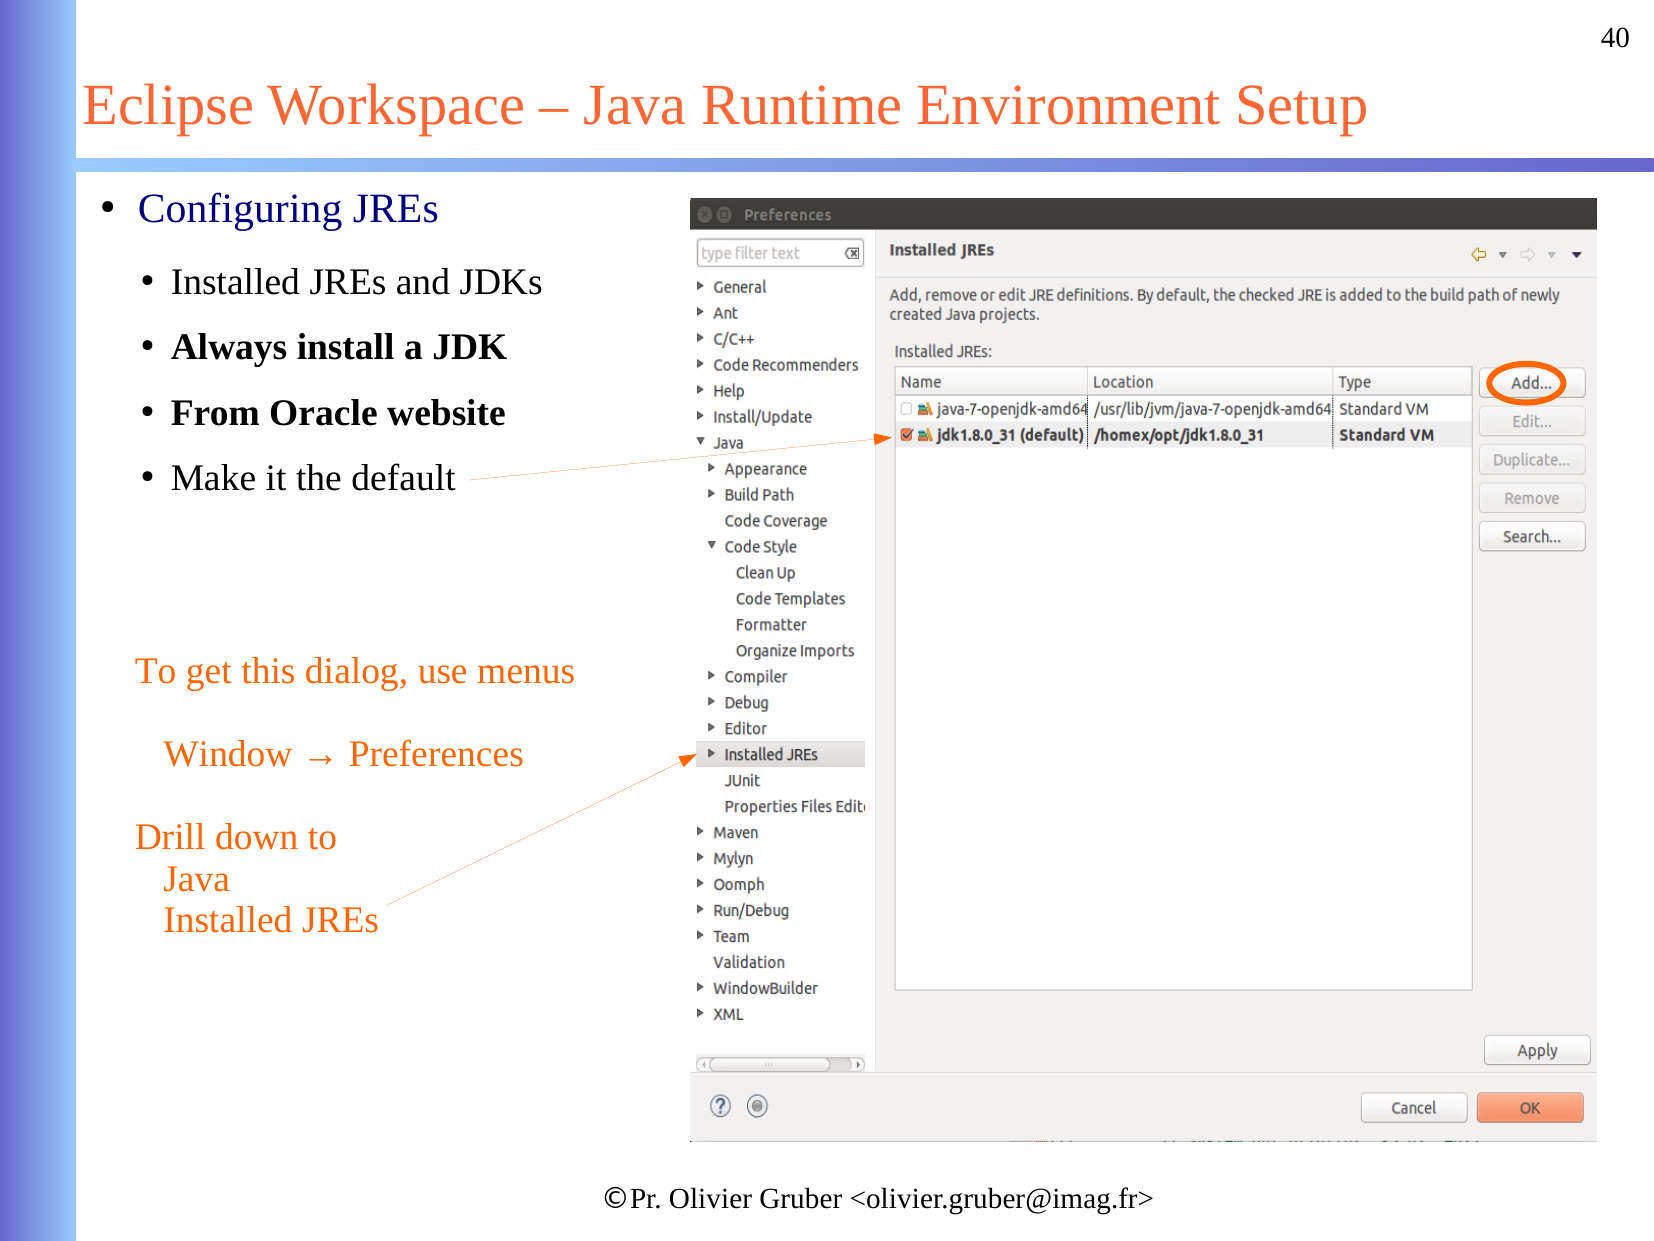

40
# Eclipse Workspace – Java Runtime Environment Setup
Configuring JREs
Installed JREs and JDKs
Always install a JDK
From Oracle website
Make it the default
To get this dialog, use menus
 Window → Preferences
Drill down to
 Java
 Installed JREs